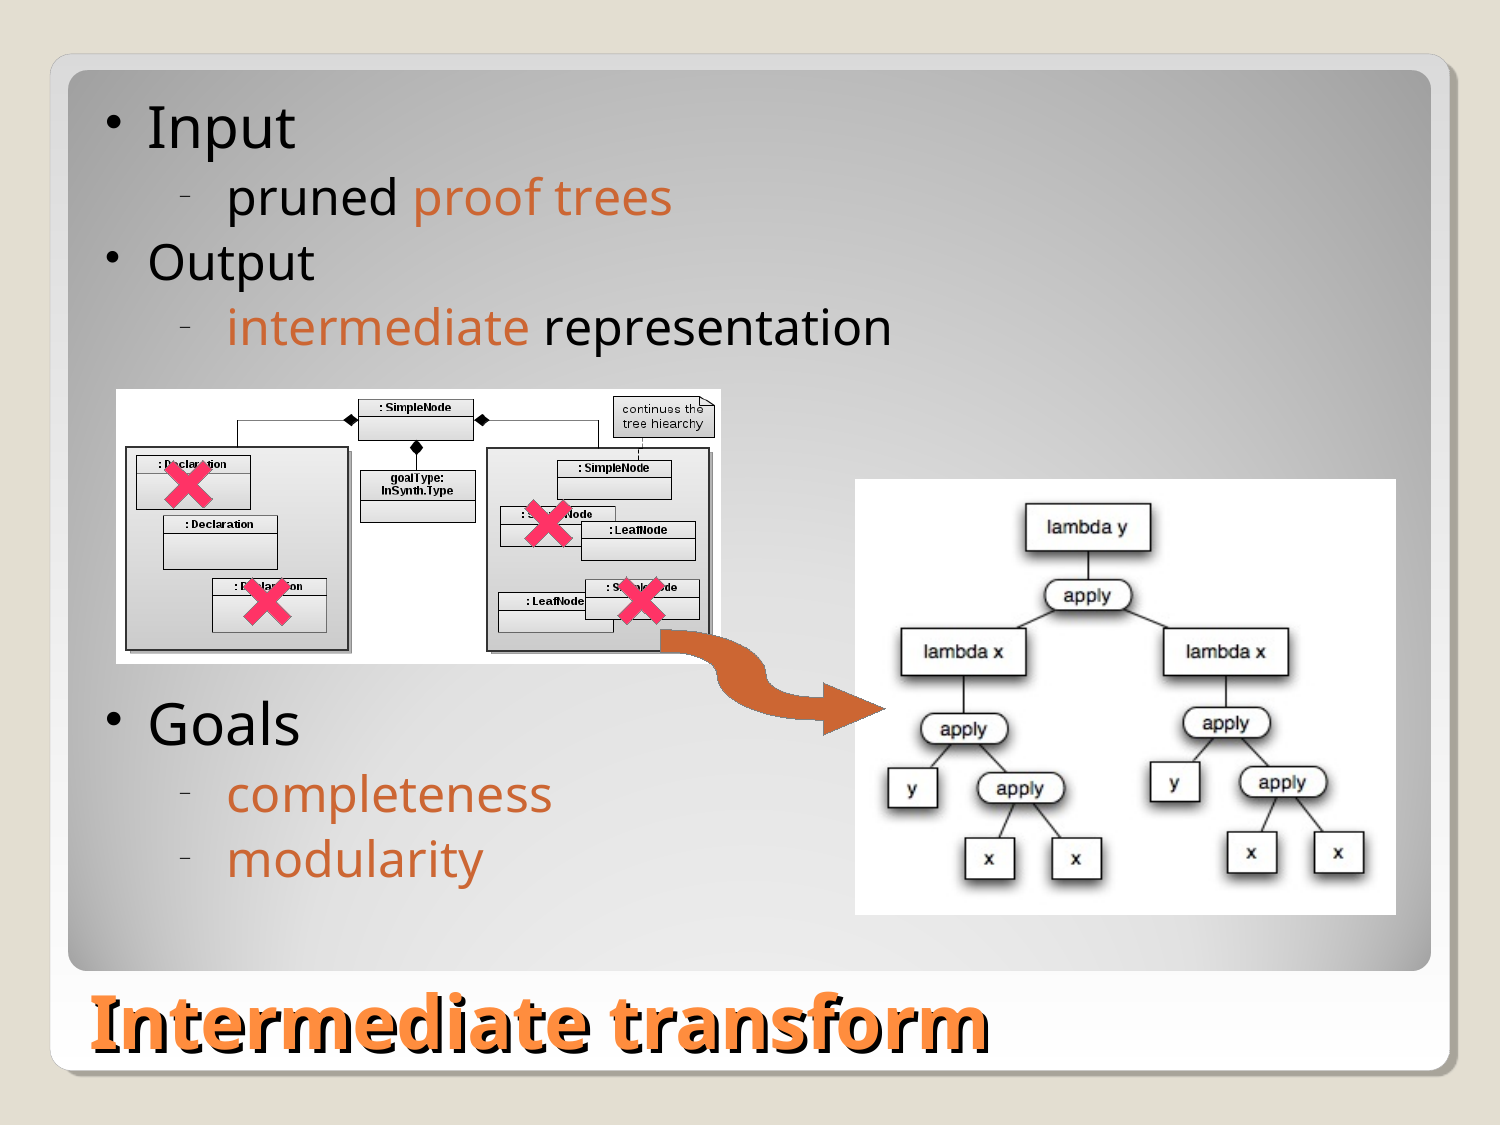

Input
pruned proof trees
Output
intermediate representation
Goals
completeness
modularity
Intermediate transform